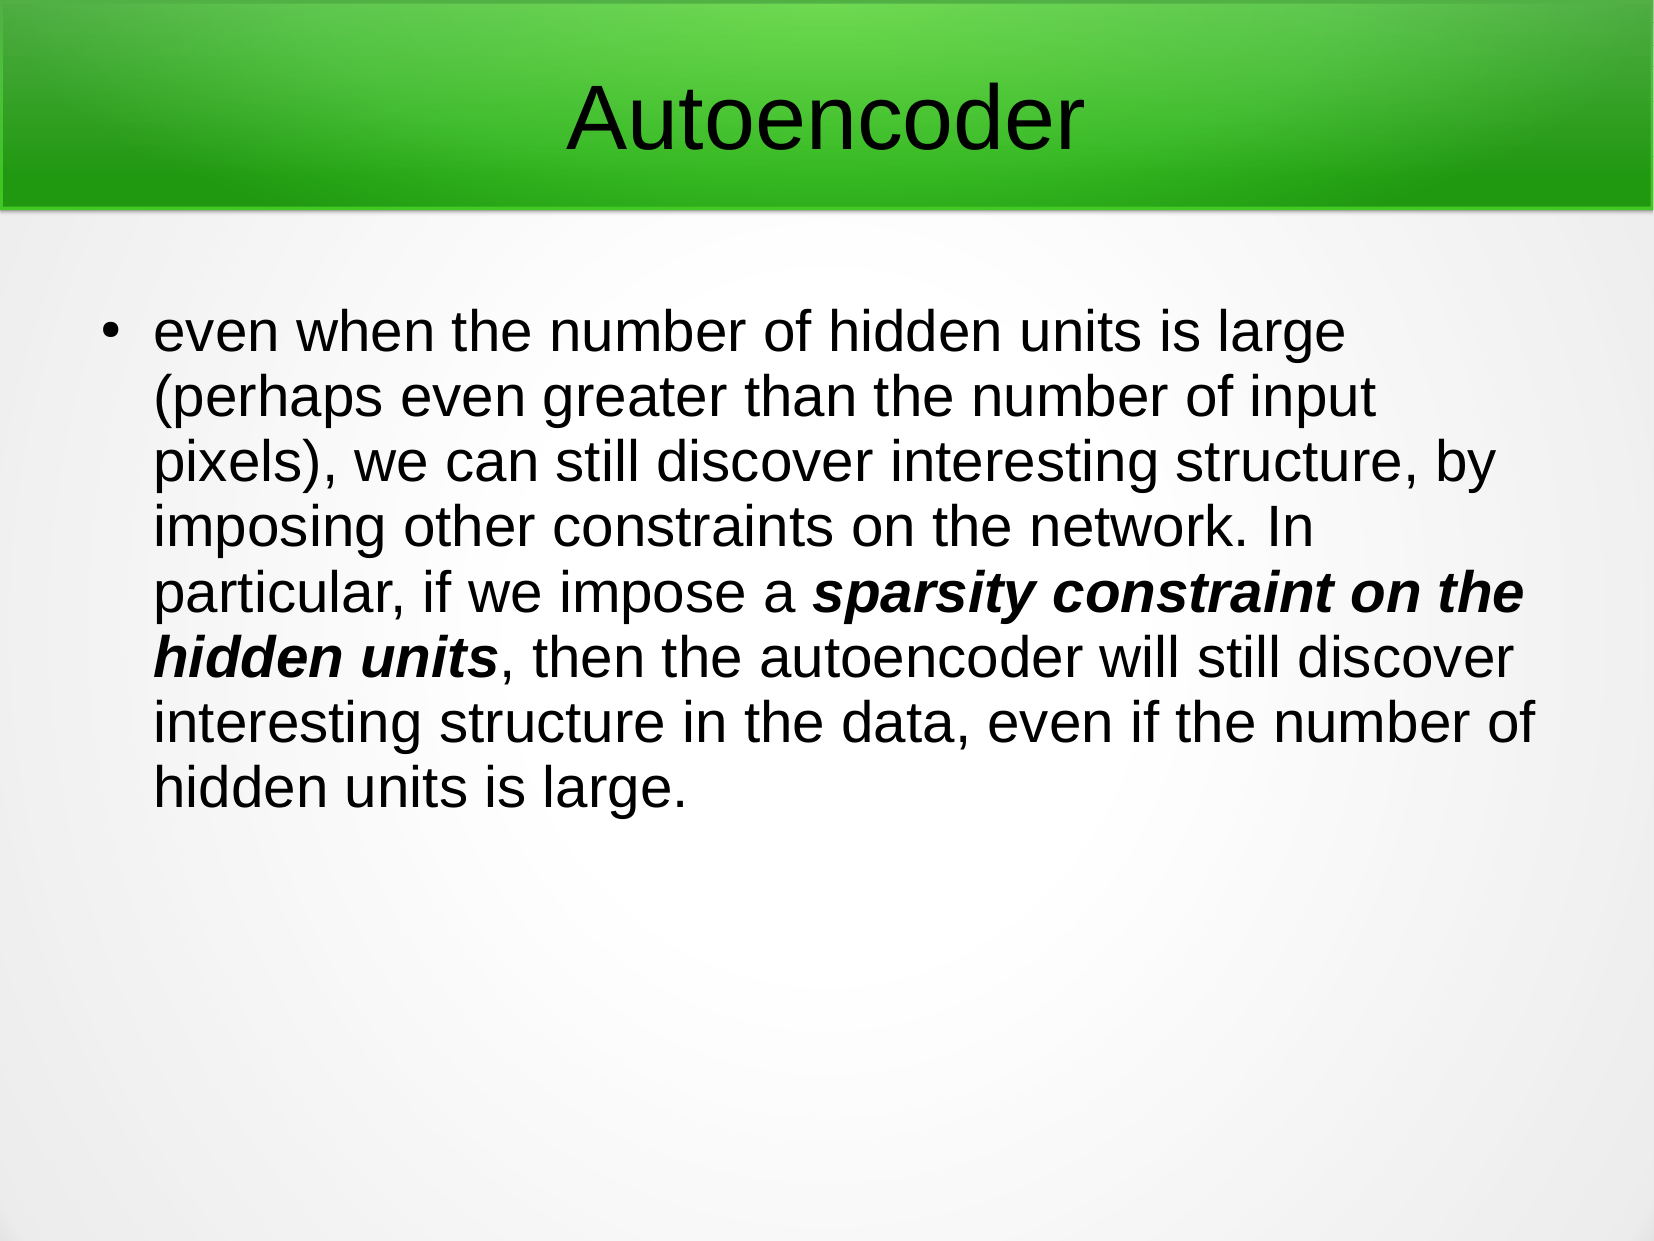

# Autoencoder
even when the number of hidden units is large (perhaps even greater than the number of input pixels), we can still discover interesting structure, by imposing other constraints on the network. In particular, if we impose a sparsity constraint on the hidden units, then the autoencoder will still discover interesting structure in the data, even if the number of hidden units is large.